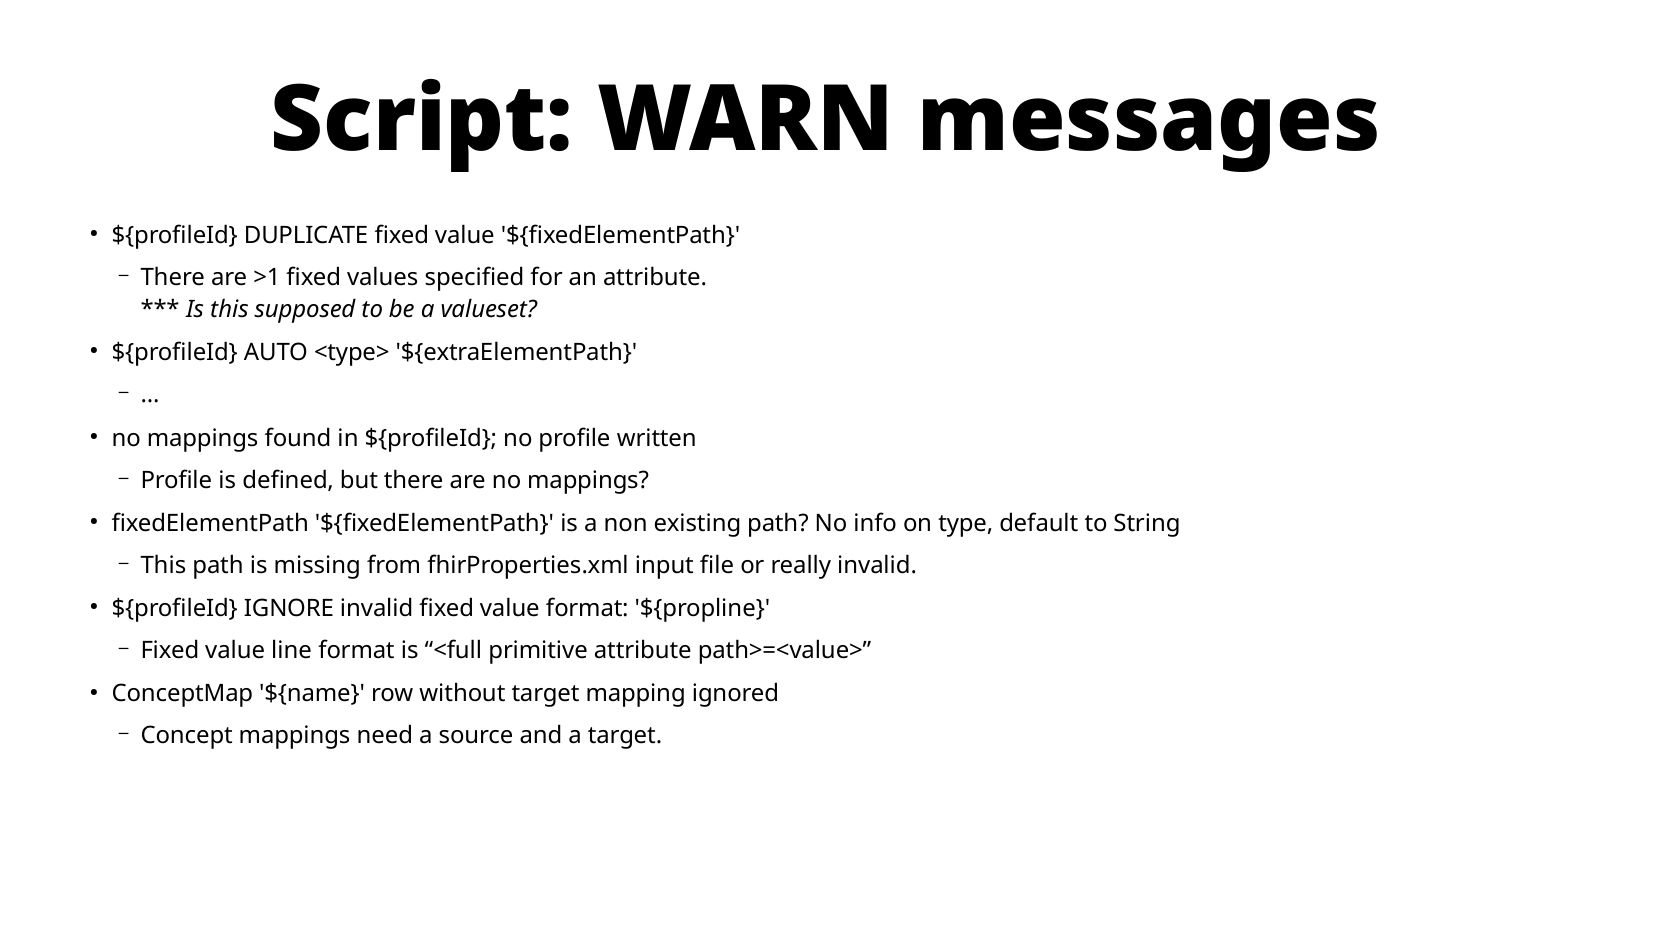

# Script: WARN messages
${profileId} DUPLICATE fixed value '${fixedElementPath}'
There are >1 fixed values specified for an attribute.
*** Is this supposed to be a valueset?
${profileId} AUTO <type> '${extraElementPath}'
...
no mappings found in ${profileId}; no profile written
Profile is defined, but there are no mappings?
fixedElementPath '${fixedElementPath}' is a non existing path? No info on type, default to String
This path is missing from fhirProperties.xml input file or really invalid.
${profileId} IGNORE invalid fixed value format: '${propline}'
Fixed value line format is “<full primitive attribute path>=<value>”
ConceptMap '${name}' row without target mapping ignored
Concept mappings need a source and a target.